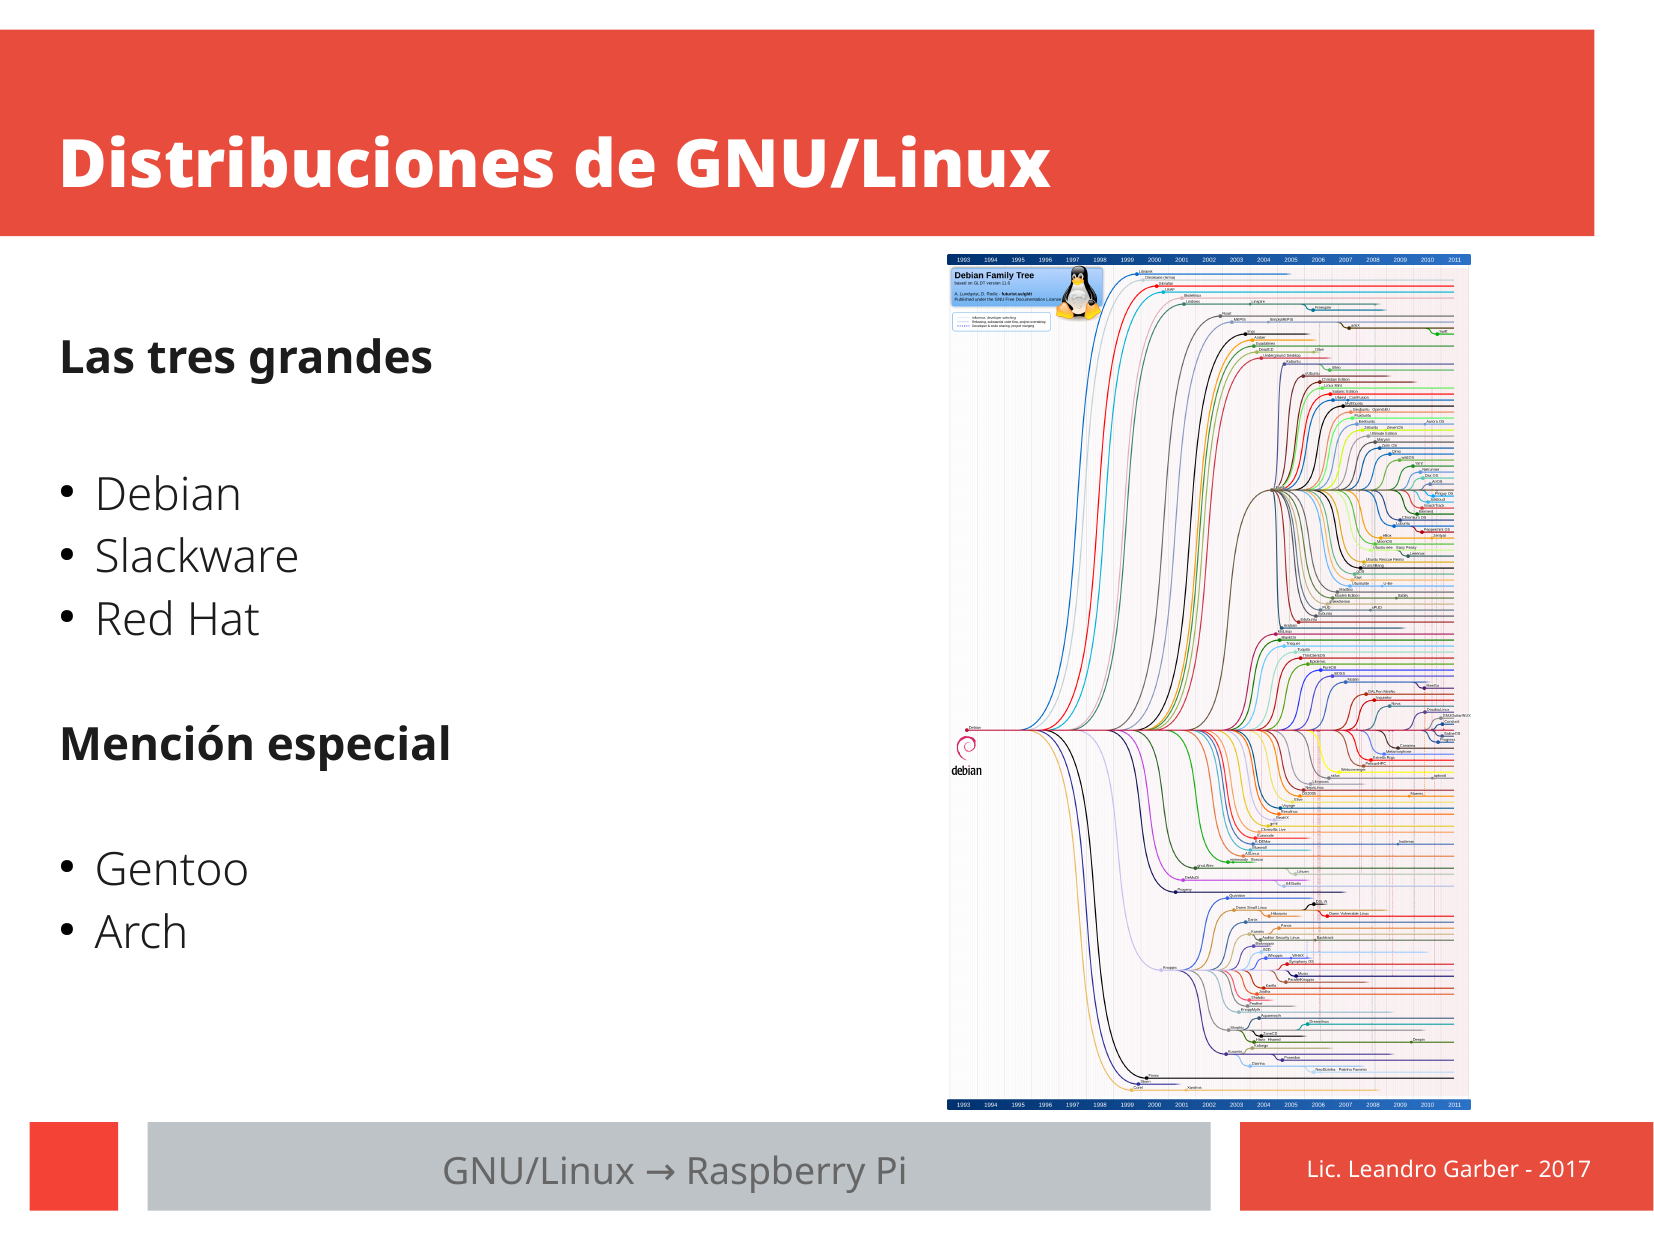

# Distribuciones de GNU/Linux
Las tres grandes
Debian
Slackware
Red Hat
Mención especial
Gentoo
Arch
GNU/Linux → Raspberry Pi
Lic. Leandro Garber - 2017